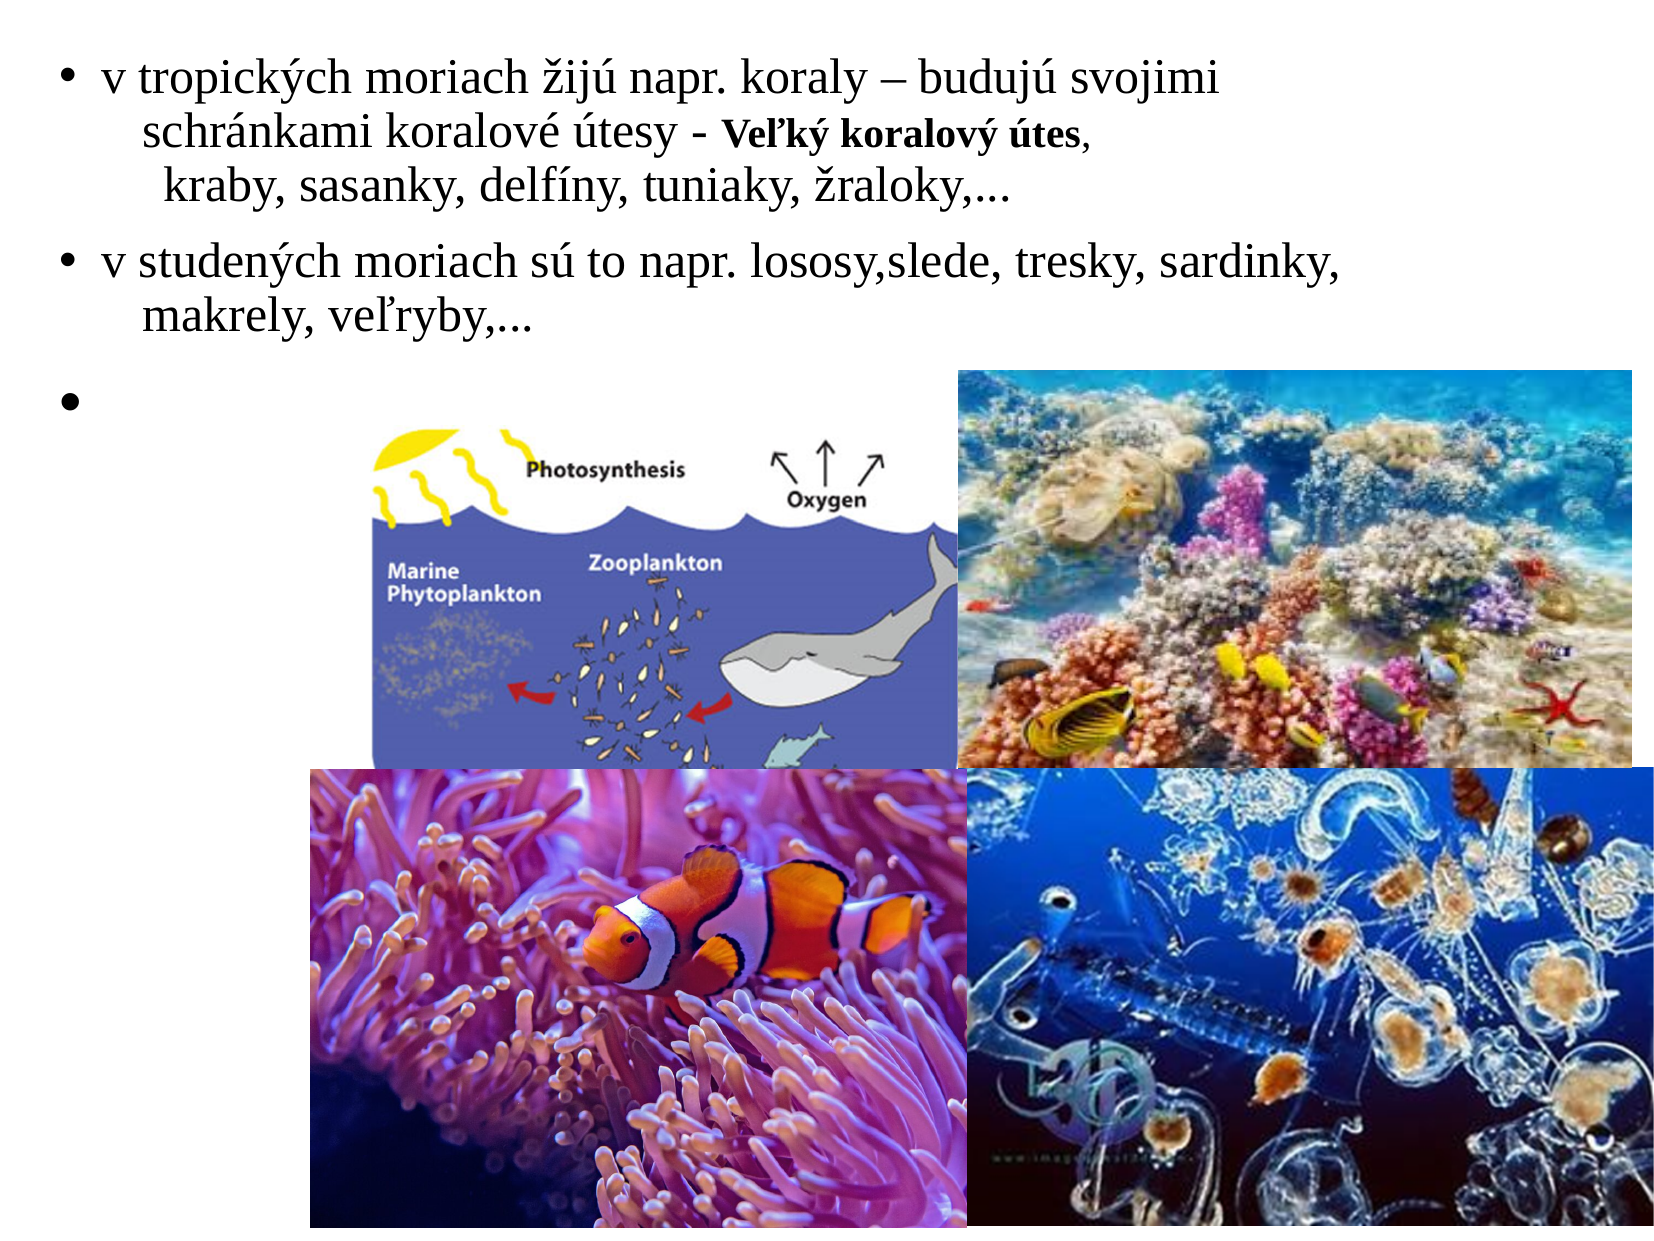

# v tropických moriach žijú napr. koraly – budujú svojimi schránkami koralové útesy - Veľký koralový útes, kraby, sasanky, delfíny, tuniaky, žraloky,...
v studených moriach sú to napr. lososy,slede, tresky, sardinky, makrely, veľryby,...